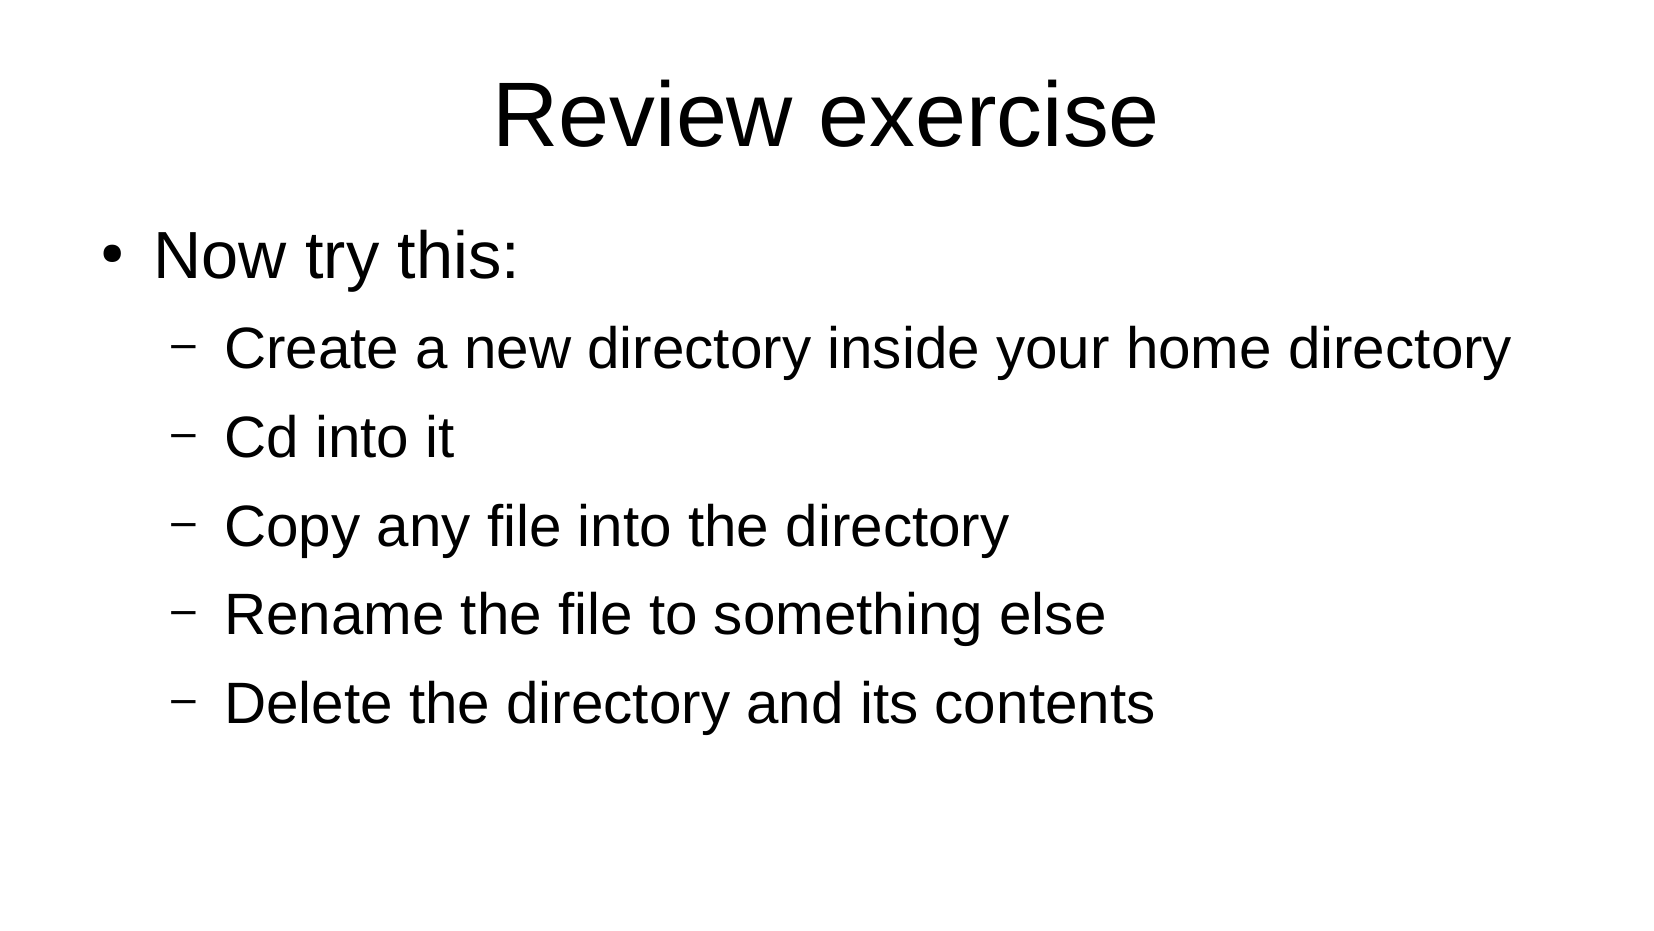

# Review exercise
Now try this:
Create a new directory inside your home directory
Cd into it
Copy any file into the directory
Rename the file to something else
Delete the directory and its contents